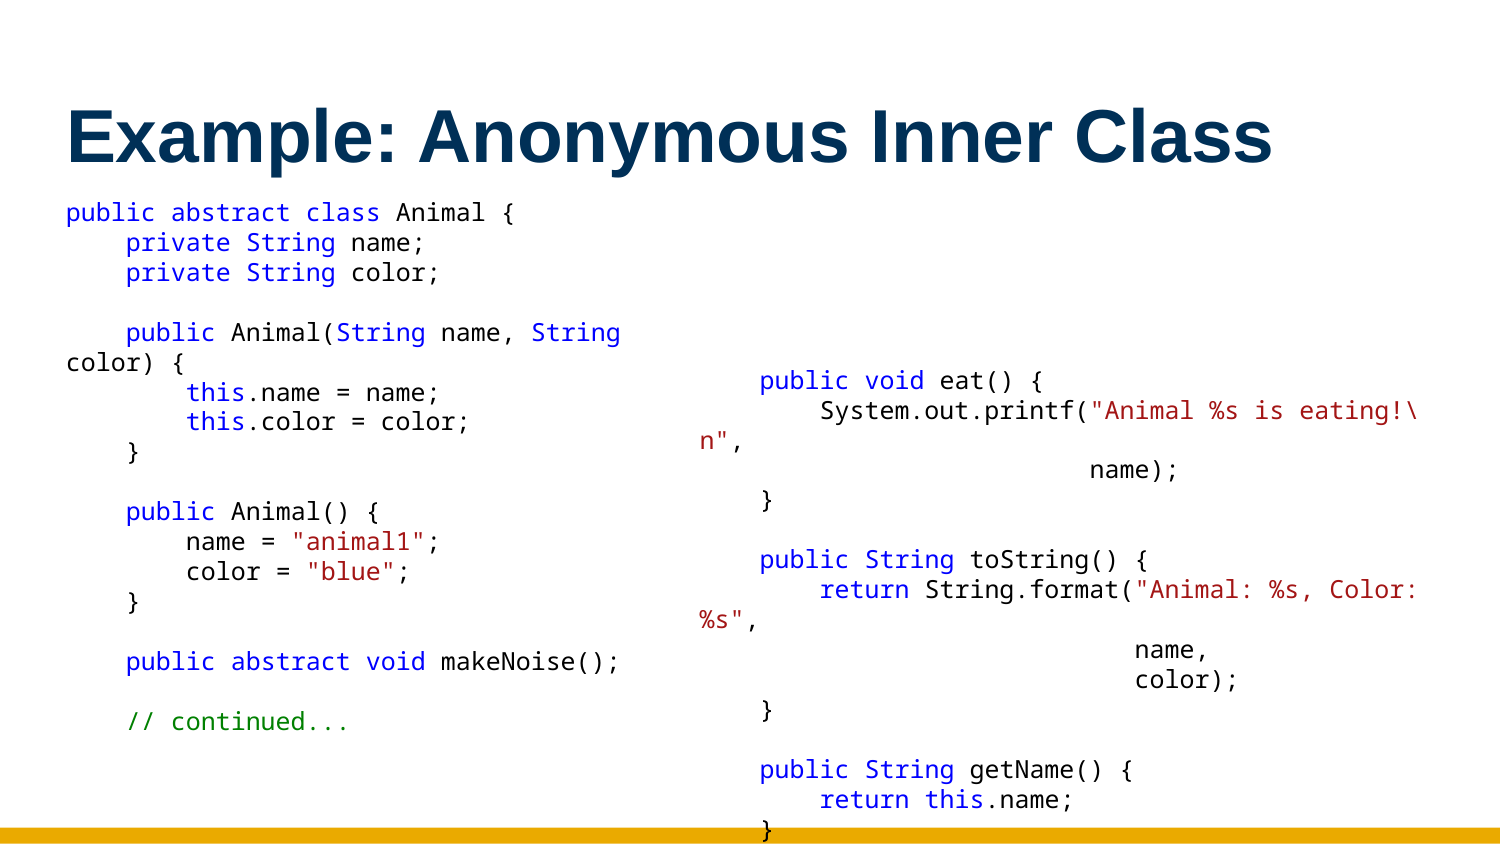

# Example: Anonymous Inner Class
public abstract class Animal {
    private String name;
    private String color;
    public Animal(String name, String color) {
        this.name = name;
        this.color = color;
    }
    public Animal() {
        name = "animal1";
        color = "blue";
    }
    public abstract void makeNoise();
 // continued...
    public void eat() {
        System.out.printf("Animal %s is eating!\n",
 name);
    }
    public String toString() {
        return String.format("Animal: %s, Color: %s",
 name,
 color);
    }
    public String getName() {
        return this.name;
    }
}